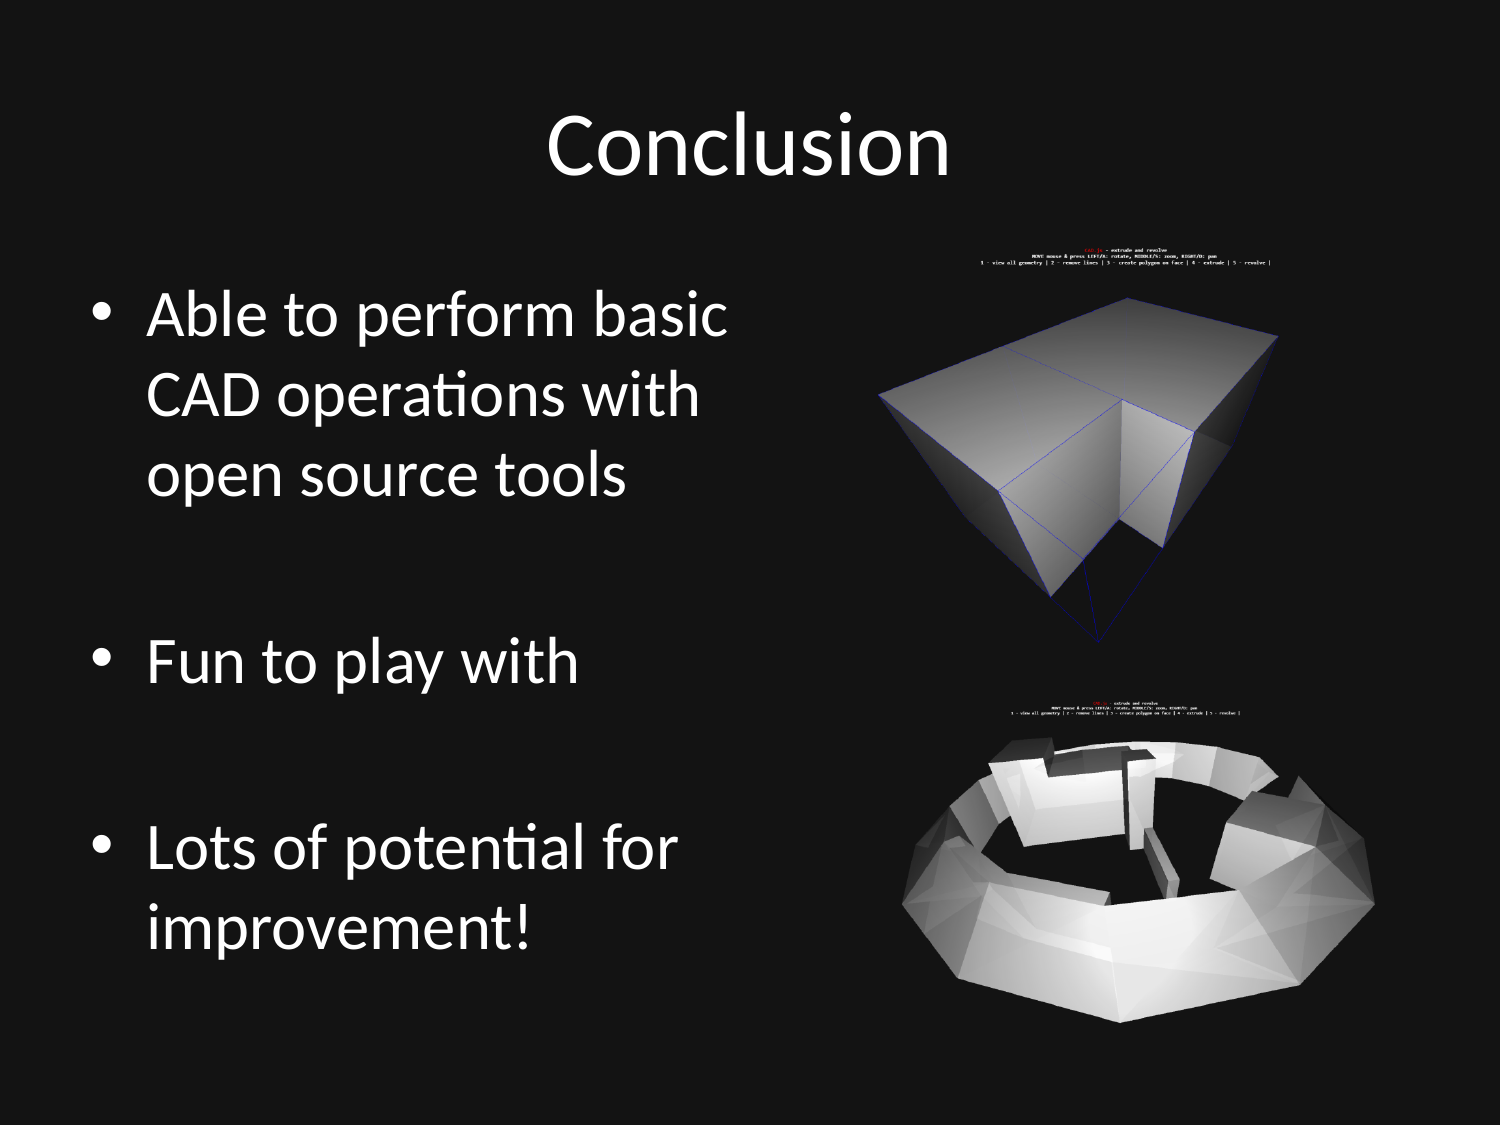

# Conclusion
Able to perform basic CAD operations with open source tools
Fun to play with
Lots of potential for improvement!